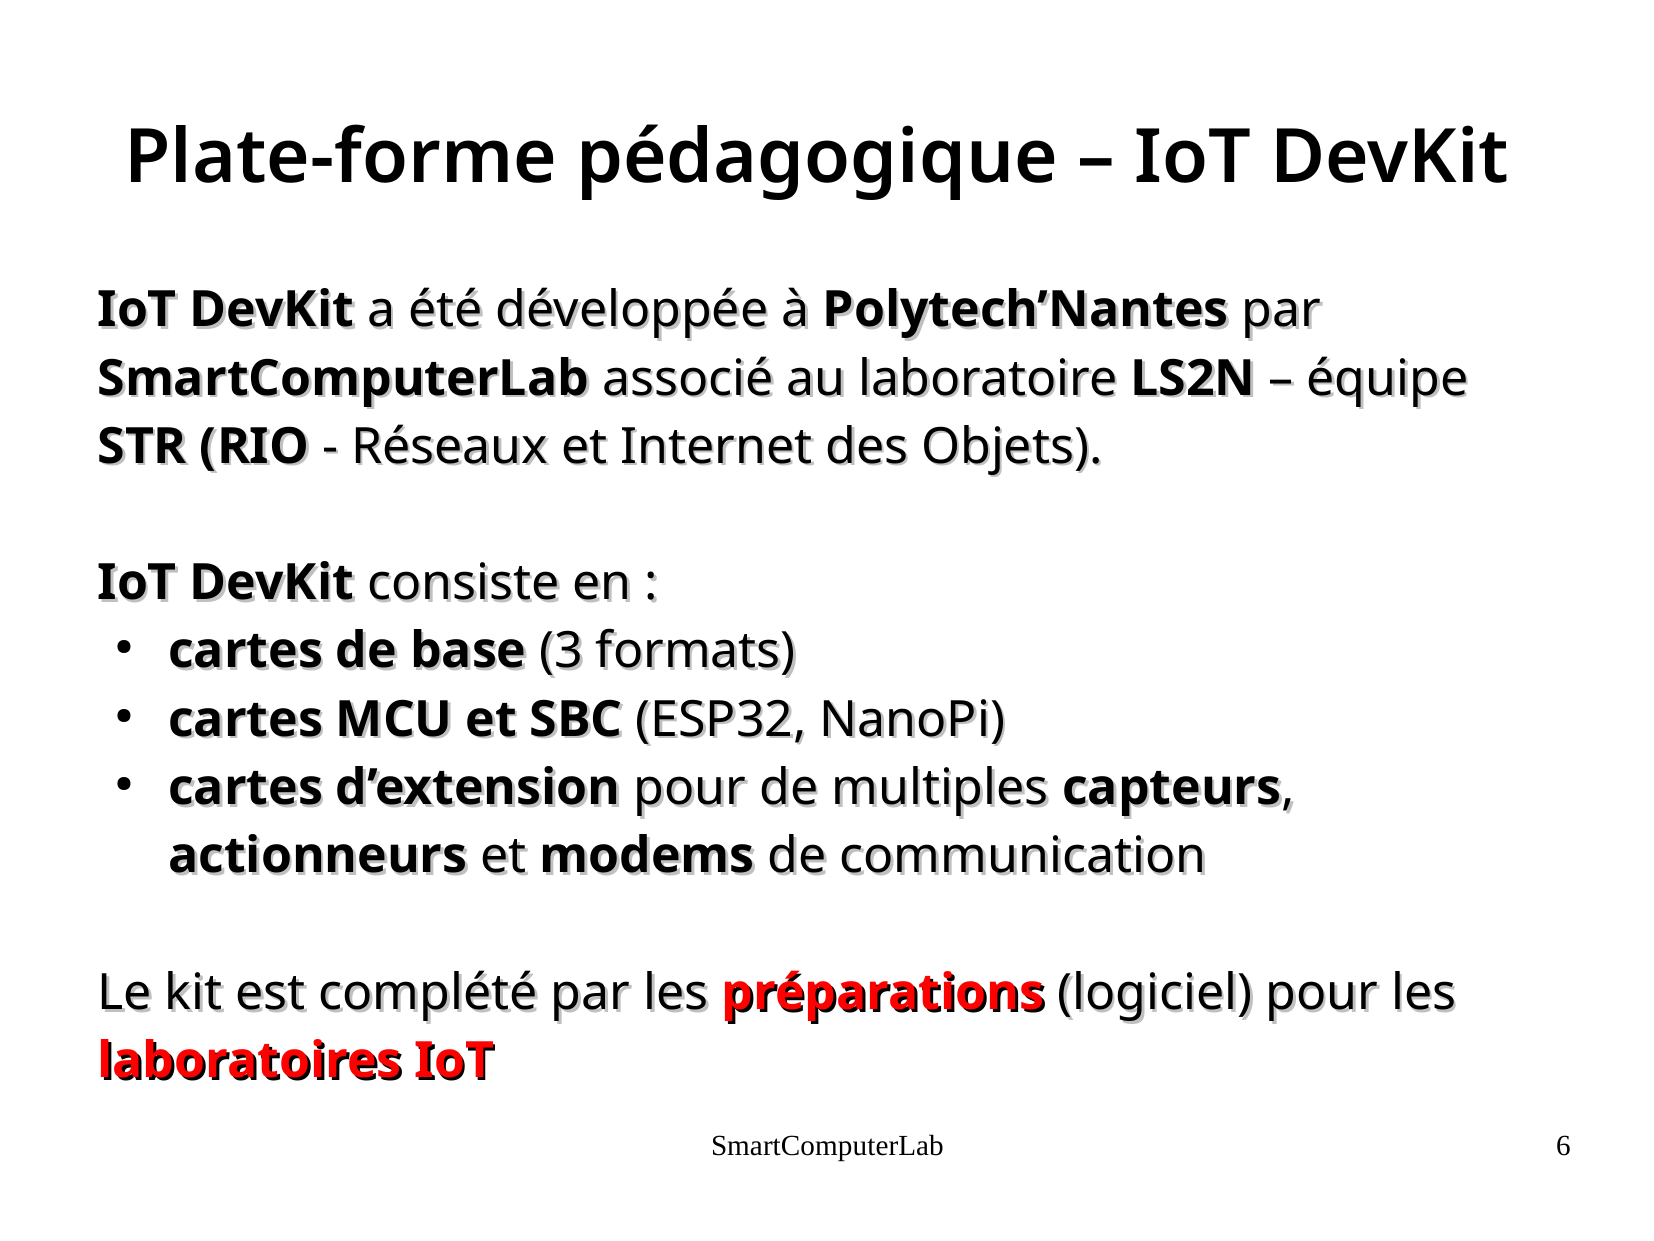

# Plate-forme pédagogique – IoT DevKit
IoT DevKit a été développée à Polytech’Nantes par SmartComputerLab associé au laboratoire LS2N – équipe STR (RIO - Réseaux et Internet des Objets).
IoT DevKit consiste en :
cartes de base (3 formats)
cartes MCU et SBC (ESP32, NanoPi)
cartes d’extension pour de multiples capteurs, actionneurs et modems de communication
Le kit est complété par les préparations (logiciel) pour les laboratoires IoT
SmartComputerLab
6